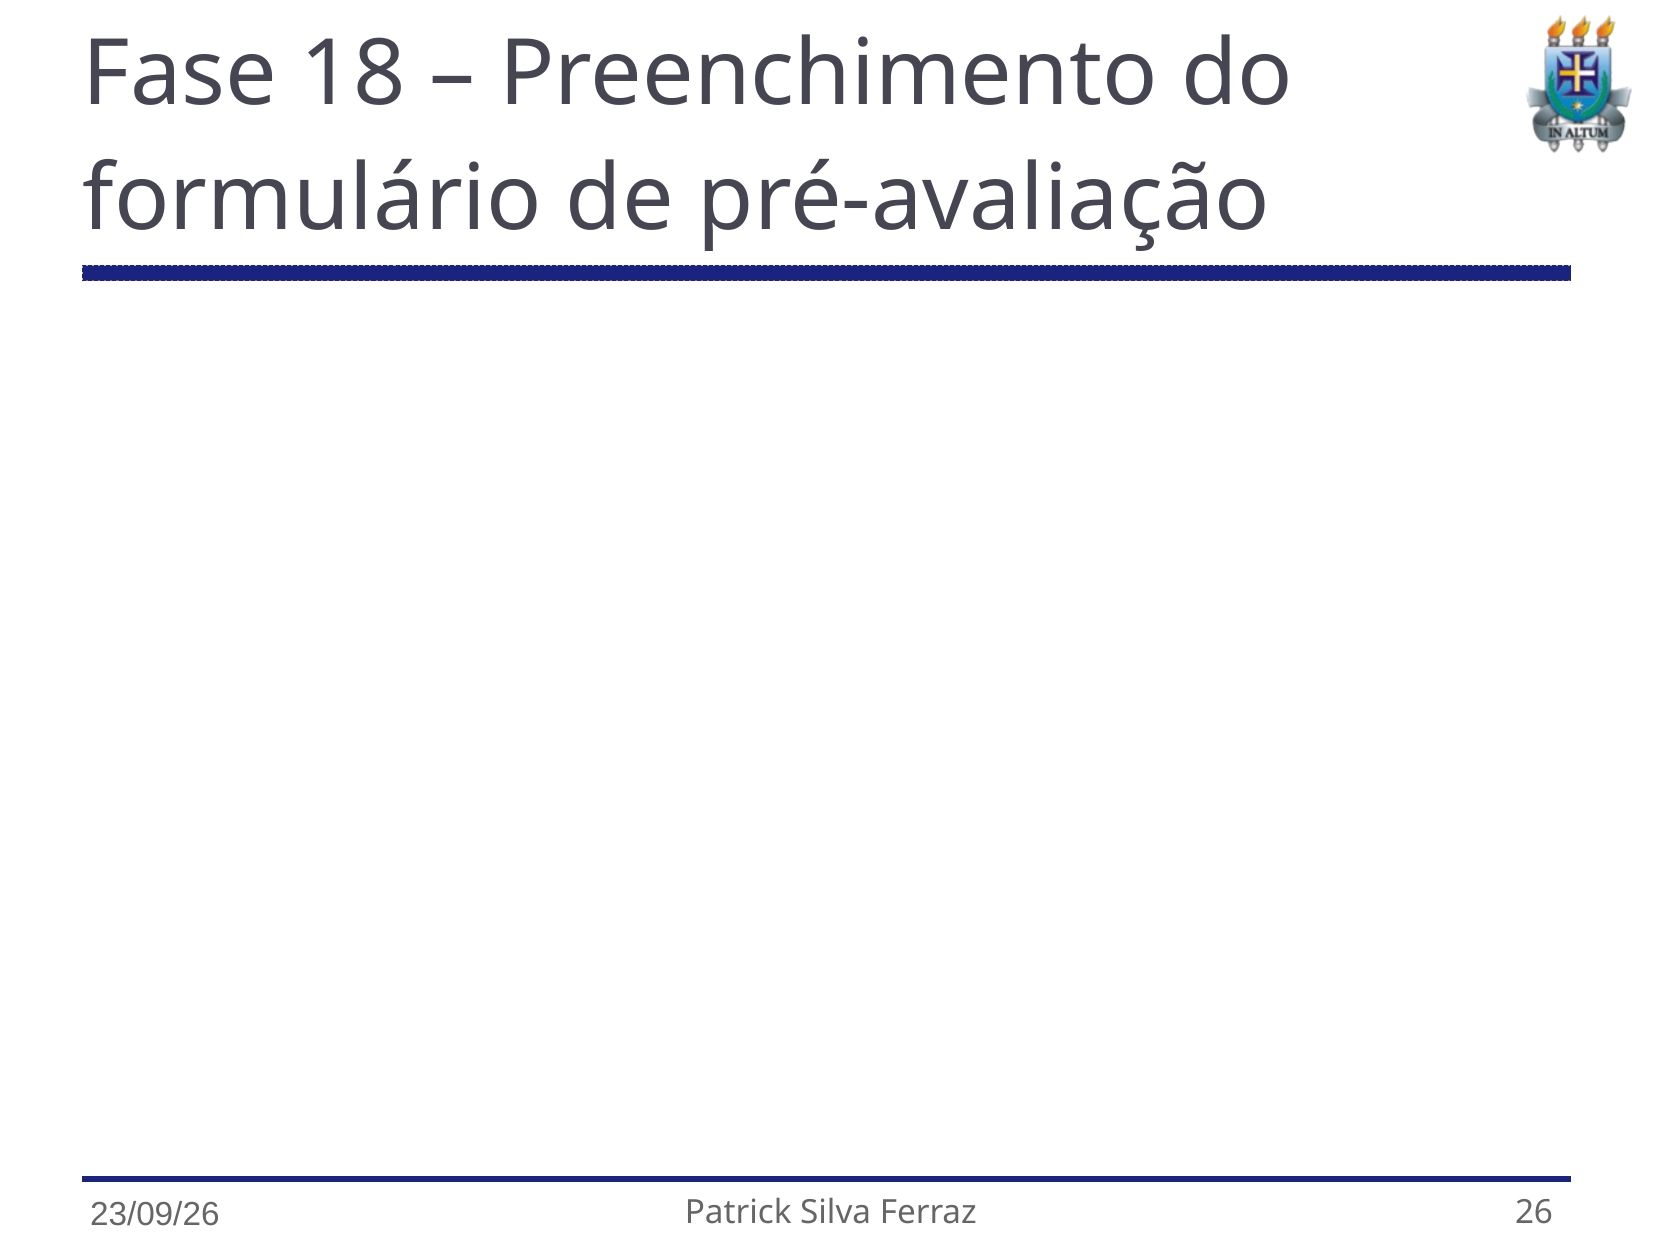

# Fase 18 – Preenchimento do formulário de pré-avaliação